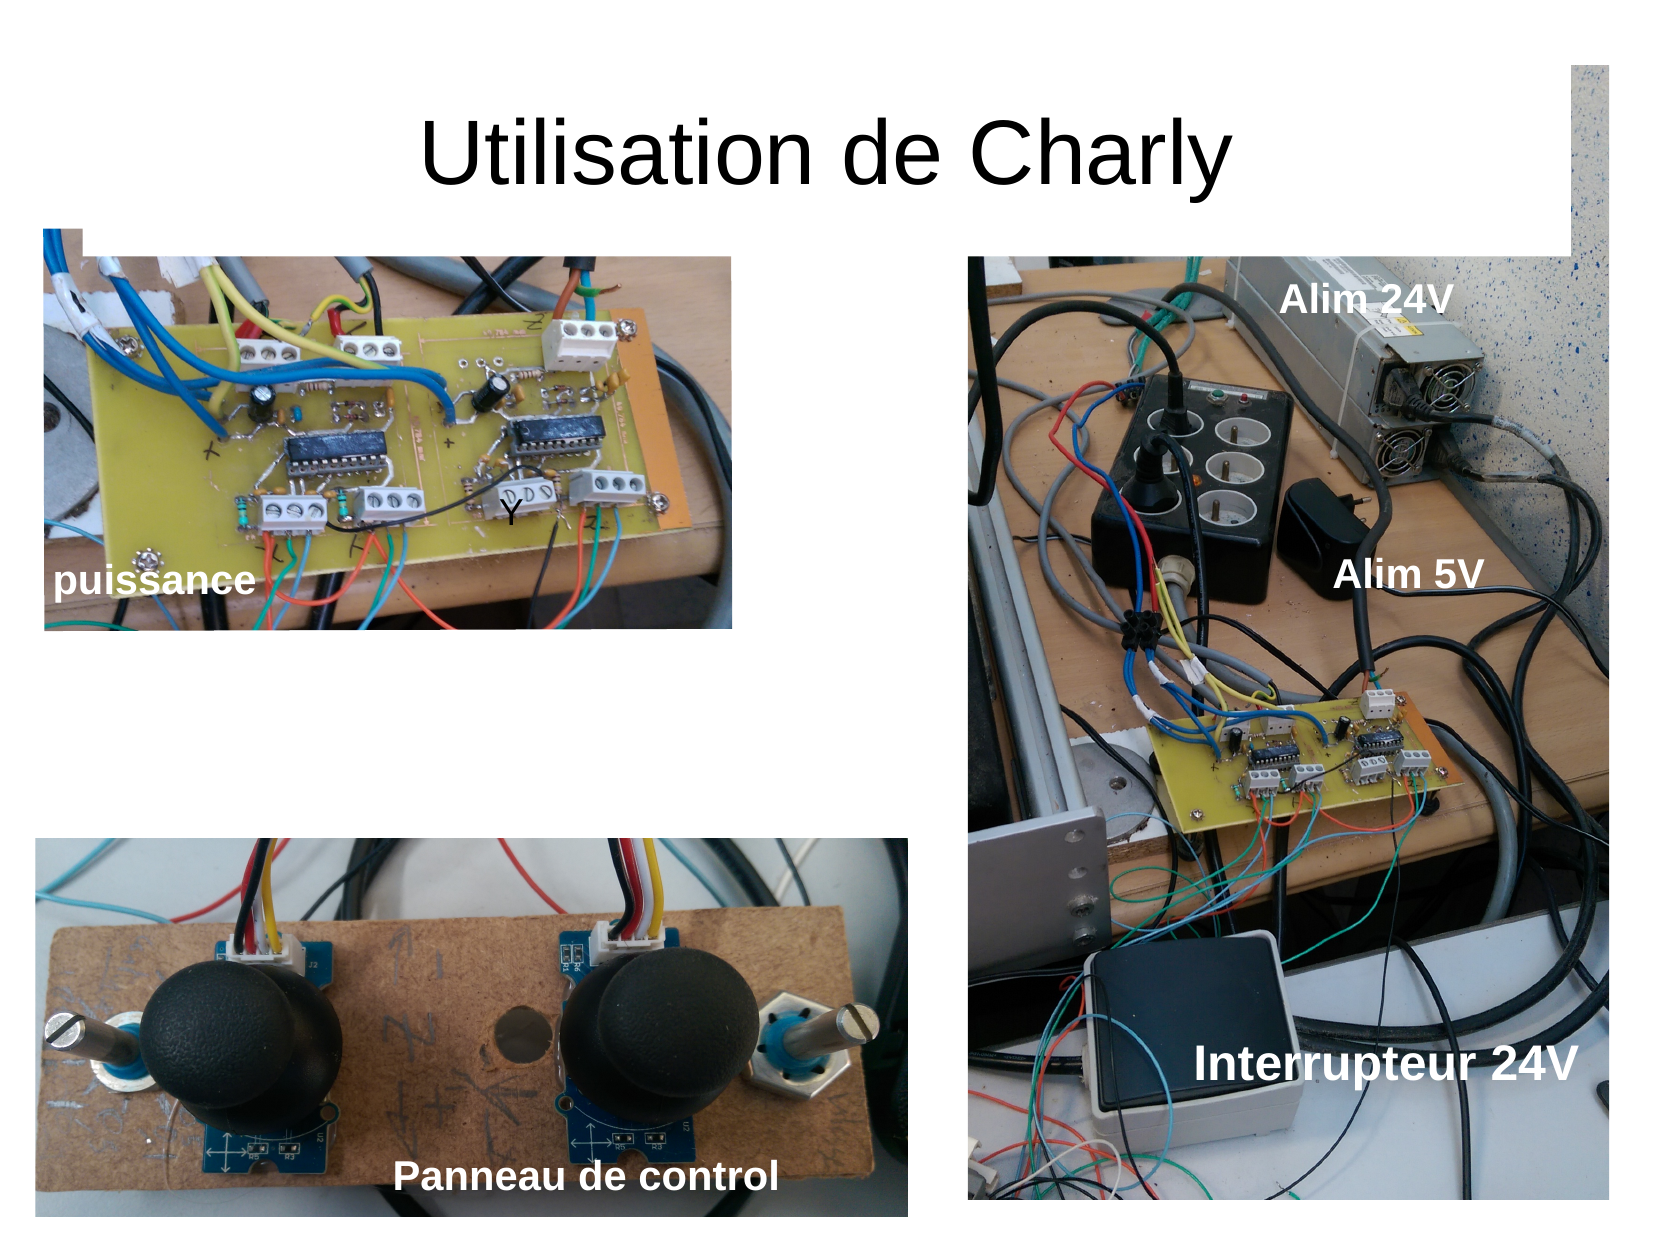

# Utilisation de Charly
Alim 24V
Y
Alim 5V
puissance
Interrupteur 24V
Panneau de control